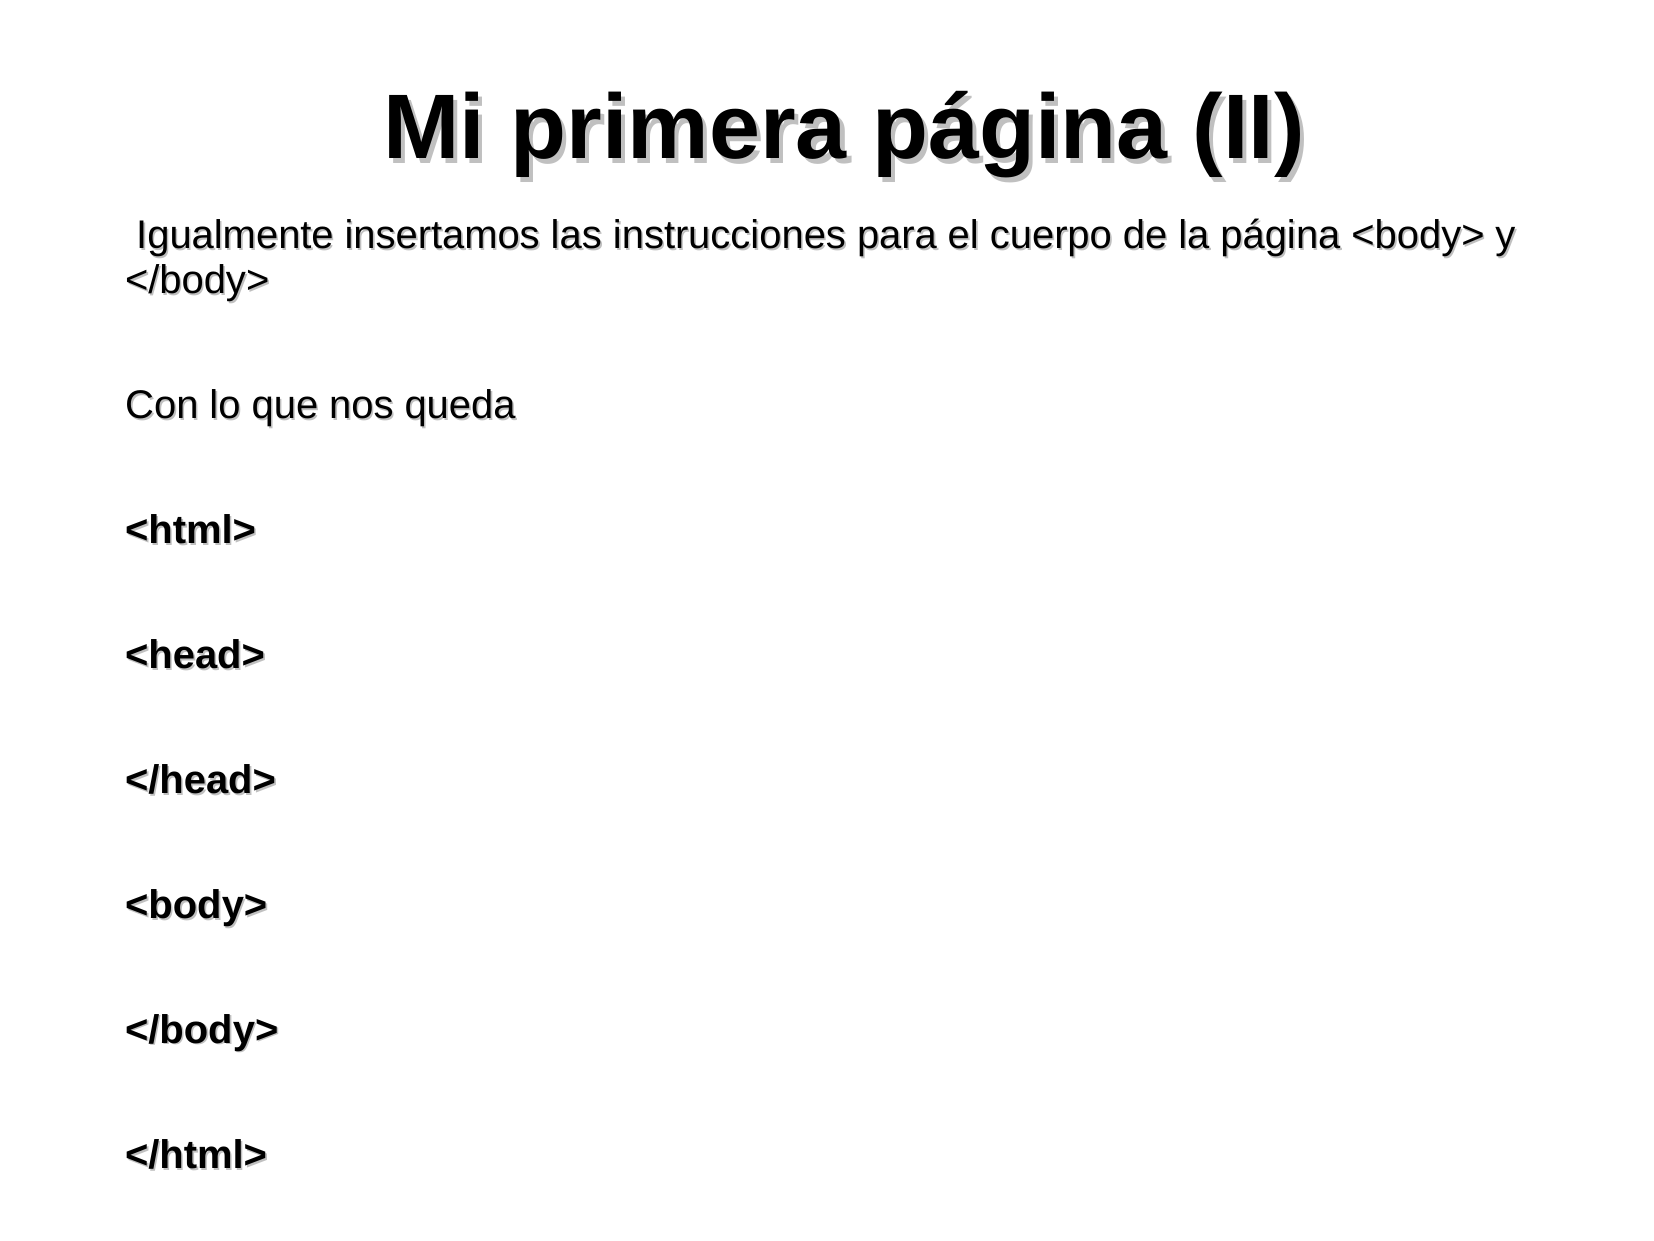

# Mi primera página (II)
 Igualmente insertamos las instrucciones para el cuerpo de la página <body> y </body>
Con lo que nos queda
<html>
<head>
</head>
<body>
</body>
</html>